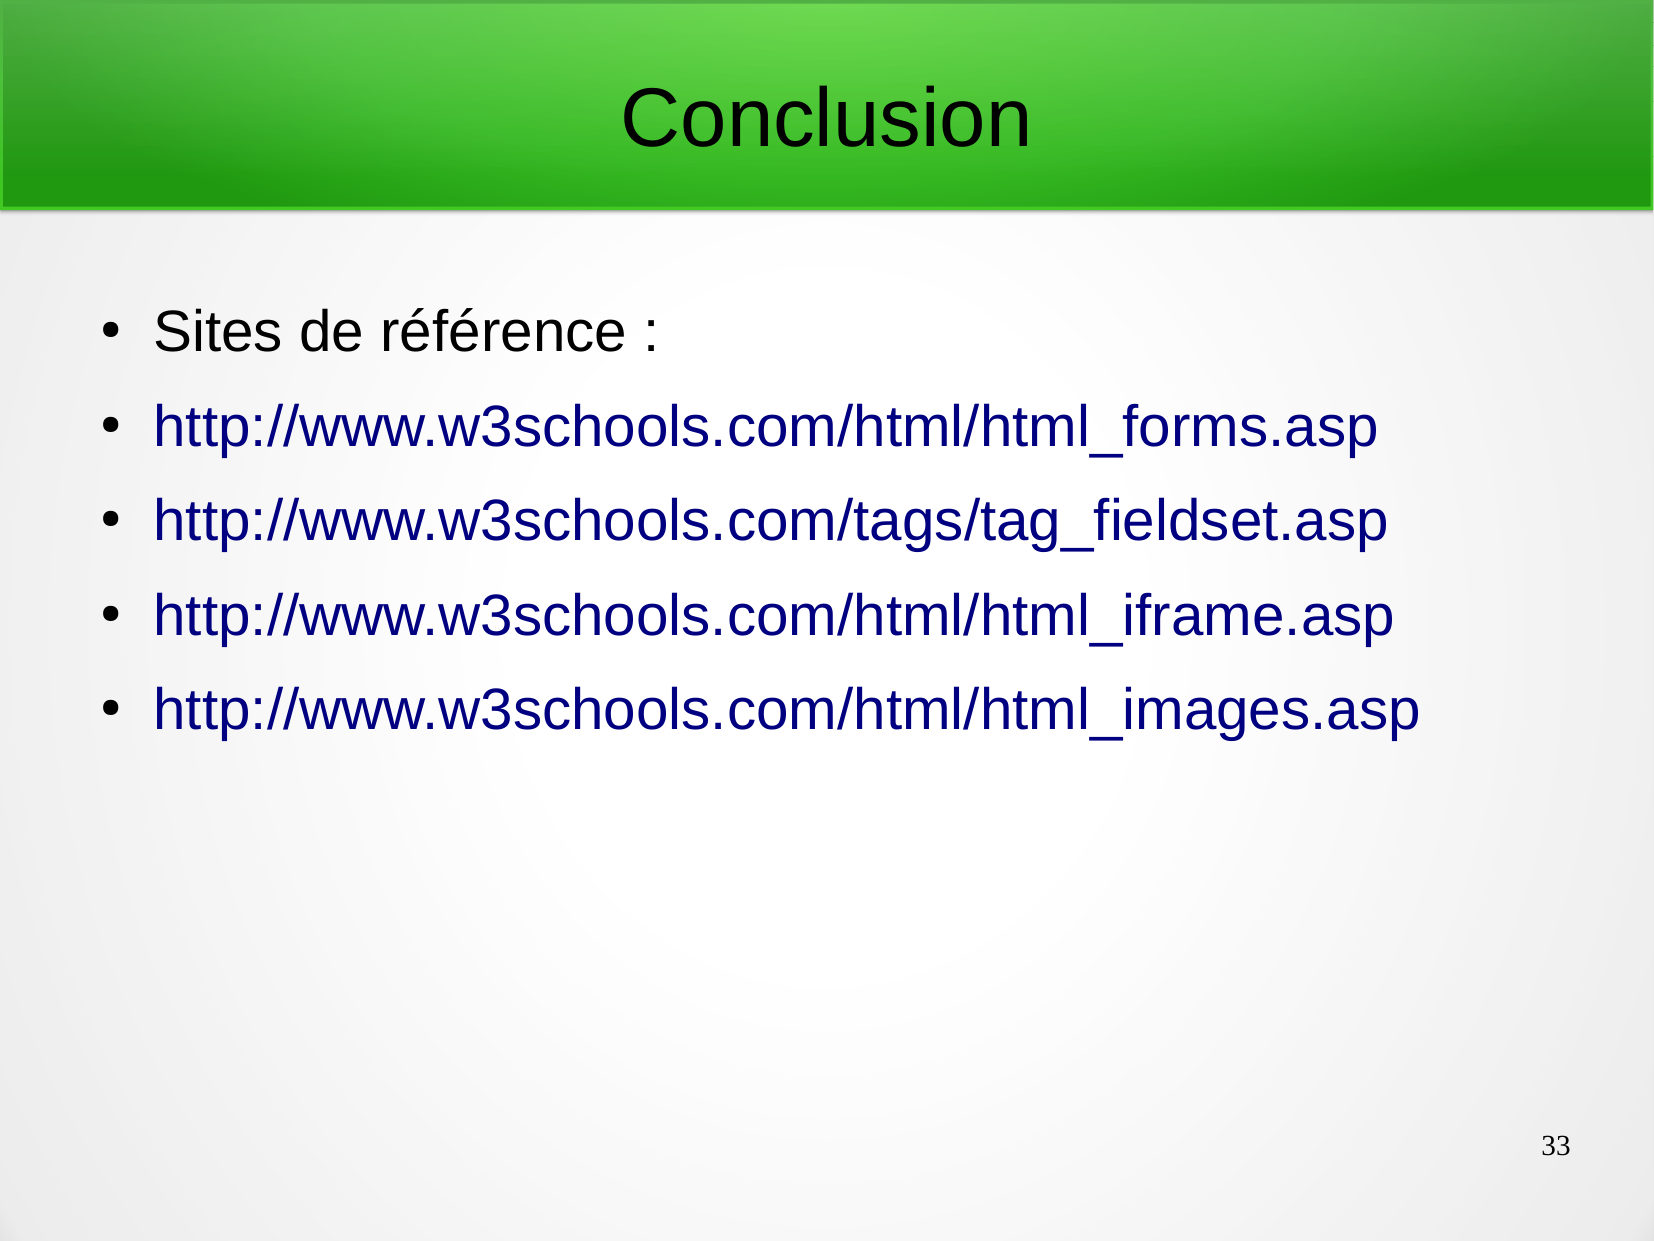

# Conclusion
Sites de référence :
http://www.w3schools.com/html/html_forms.asp
http://www.w3schools.com/tags/tag_fieldset.asp
http://www.w3schools.com/html/html_iframe.asp
http://www.w3schools.com/html/html_images.asp
33